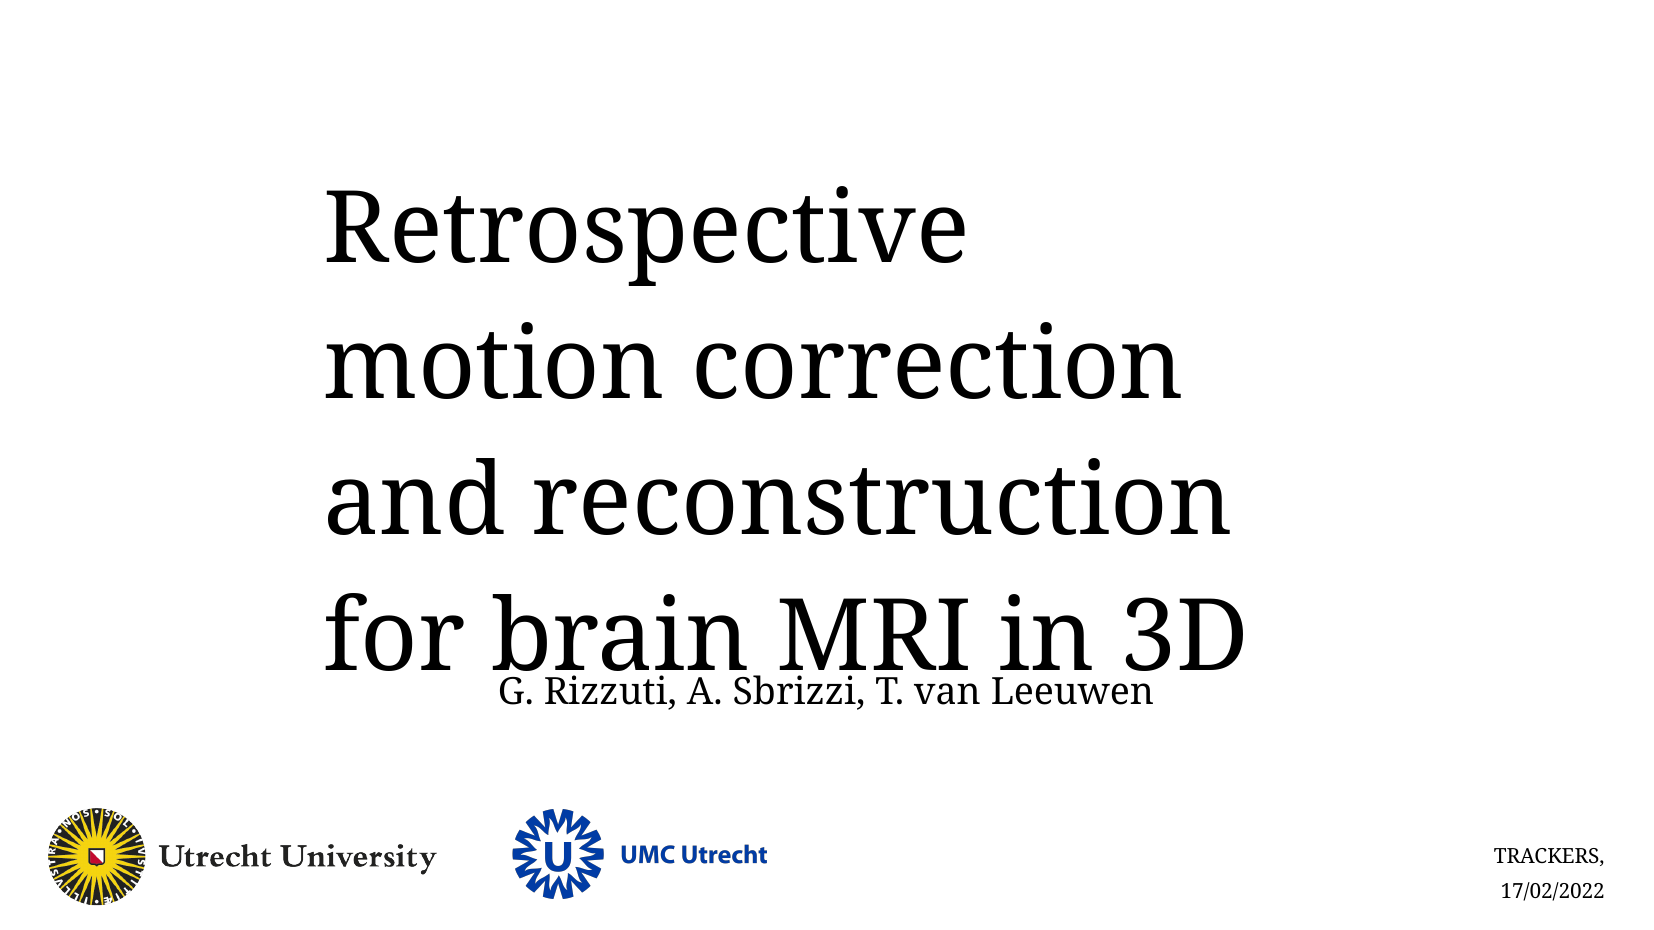

Retrospective
motion correction
and reconstruction
for brain MRI in 3D
G. Rizzuti, A. Sbrizzi, T. van Leeuwen
TRACKERS,
17/02/2022